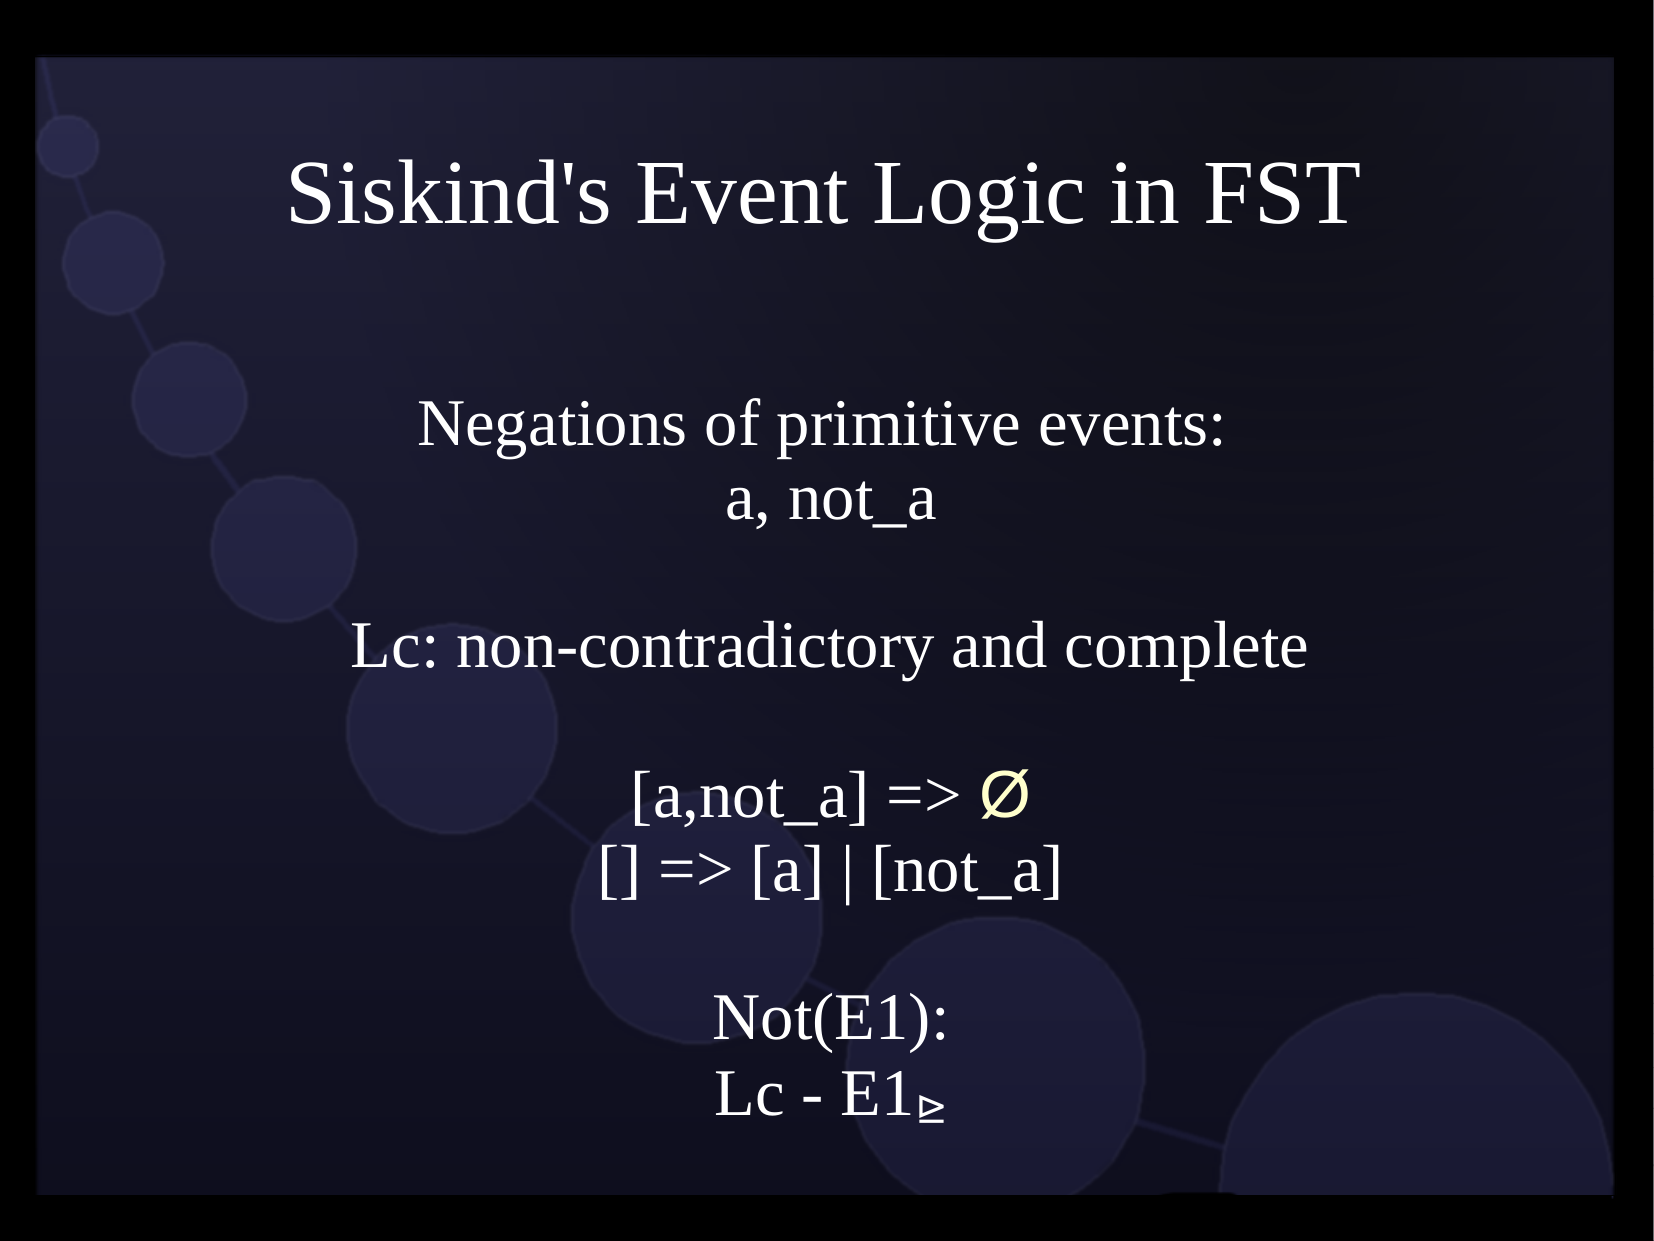

# Siskind's Event Logic in FST
Negations of primitive events:
a, not_a
Lc: non-contradictory and complete
[a,not_a] => Ø
[] => [a] | [not_a]
Not(E1):
Lc - E1⊵